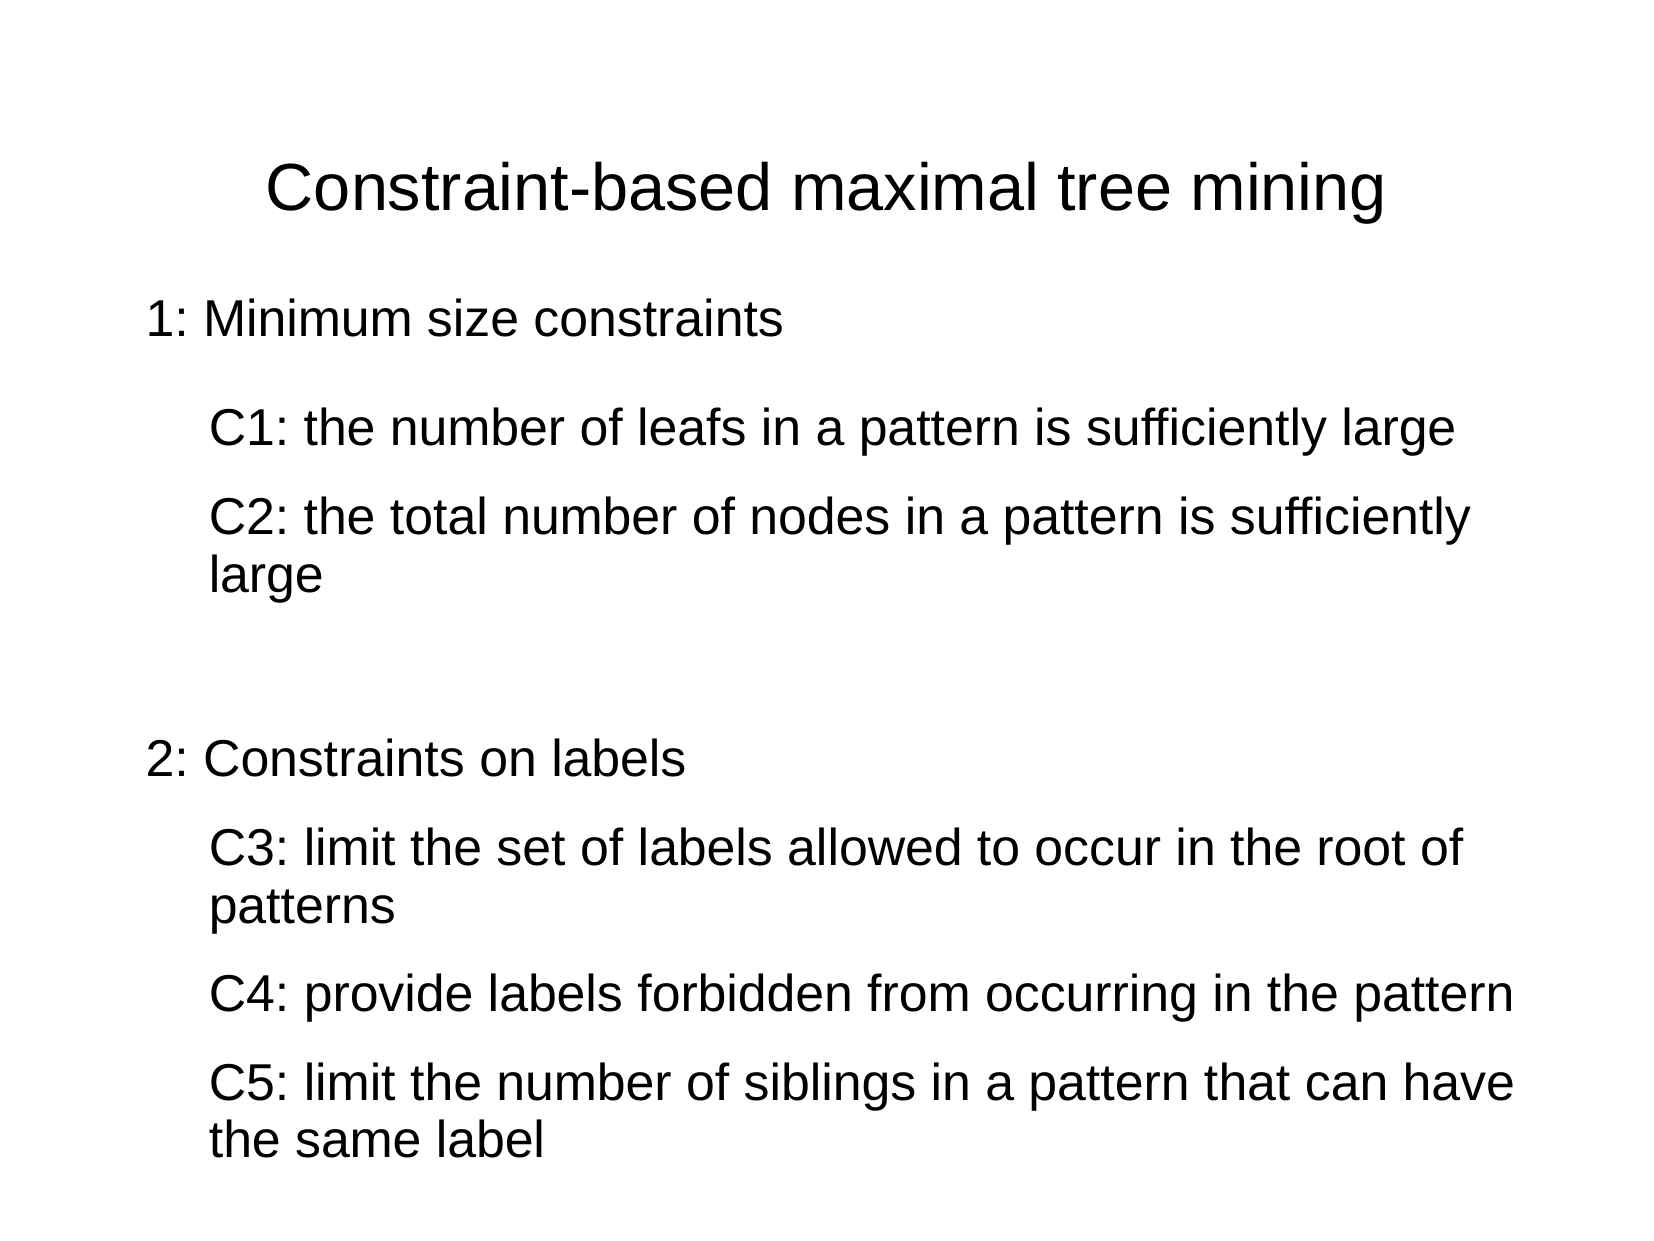

# Constraint-based maximal tree mining
1: Minimum size constraints
C1: the number of leafs in a pattern is sufficiently large
C2: the total number of nodes in a pattern is sufficiently large
2: Constraints on labels
C3: limit the set of labels allowed to occur in the root of patterns
C4: provide labels forbidden from occurring in the pattern
C5: limit the number of siblings in a pattern that can have the same label
13